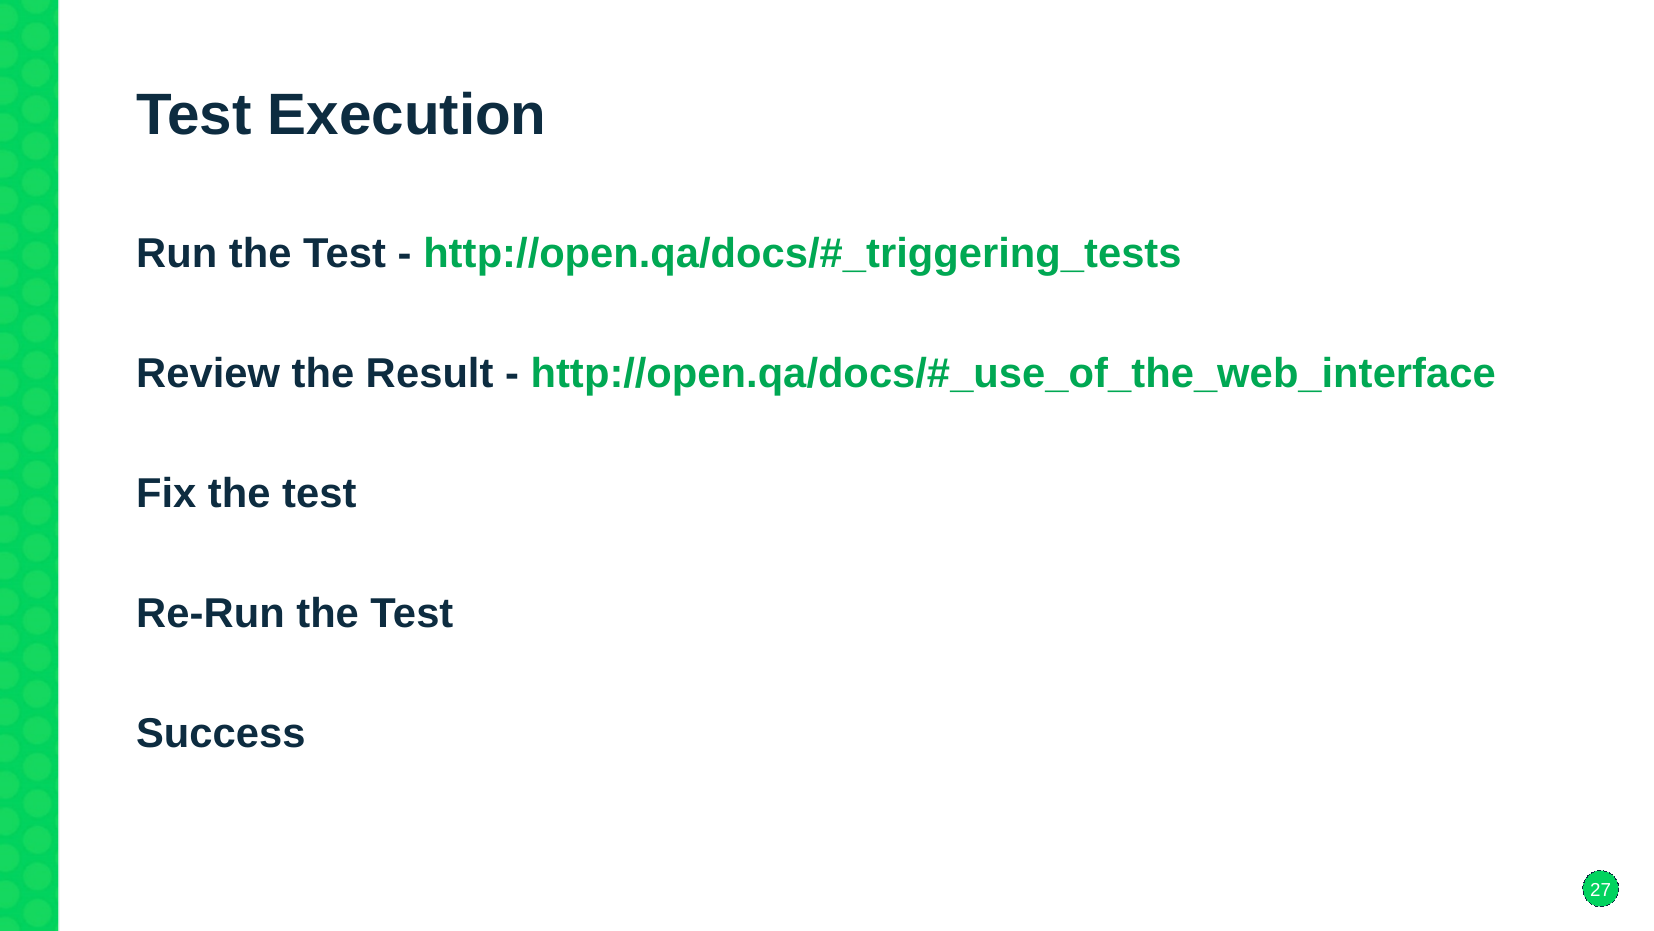

# Test Execution
Run the Test - http://open.qa/docs/#_triggering_tests
Review the Result - http://open.qa/docs/#_use_of_the_web_interface
Fix the test
Re-Run the Test
Success
27